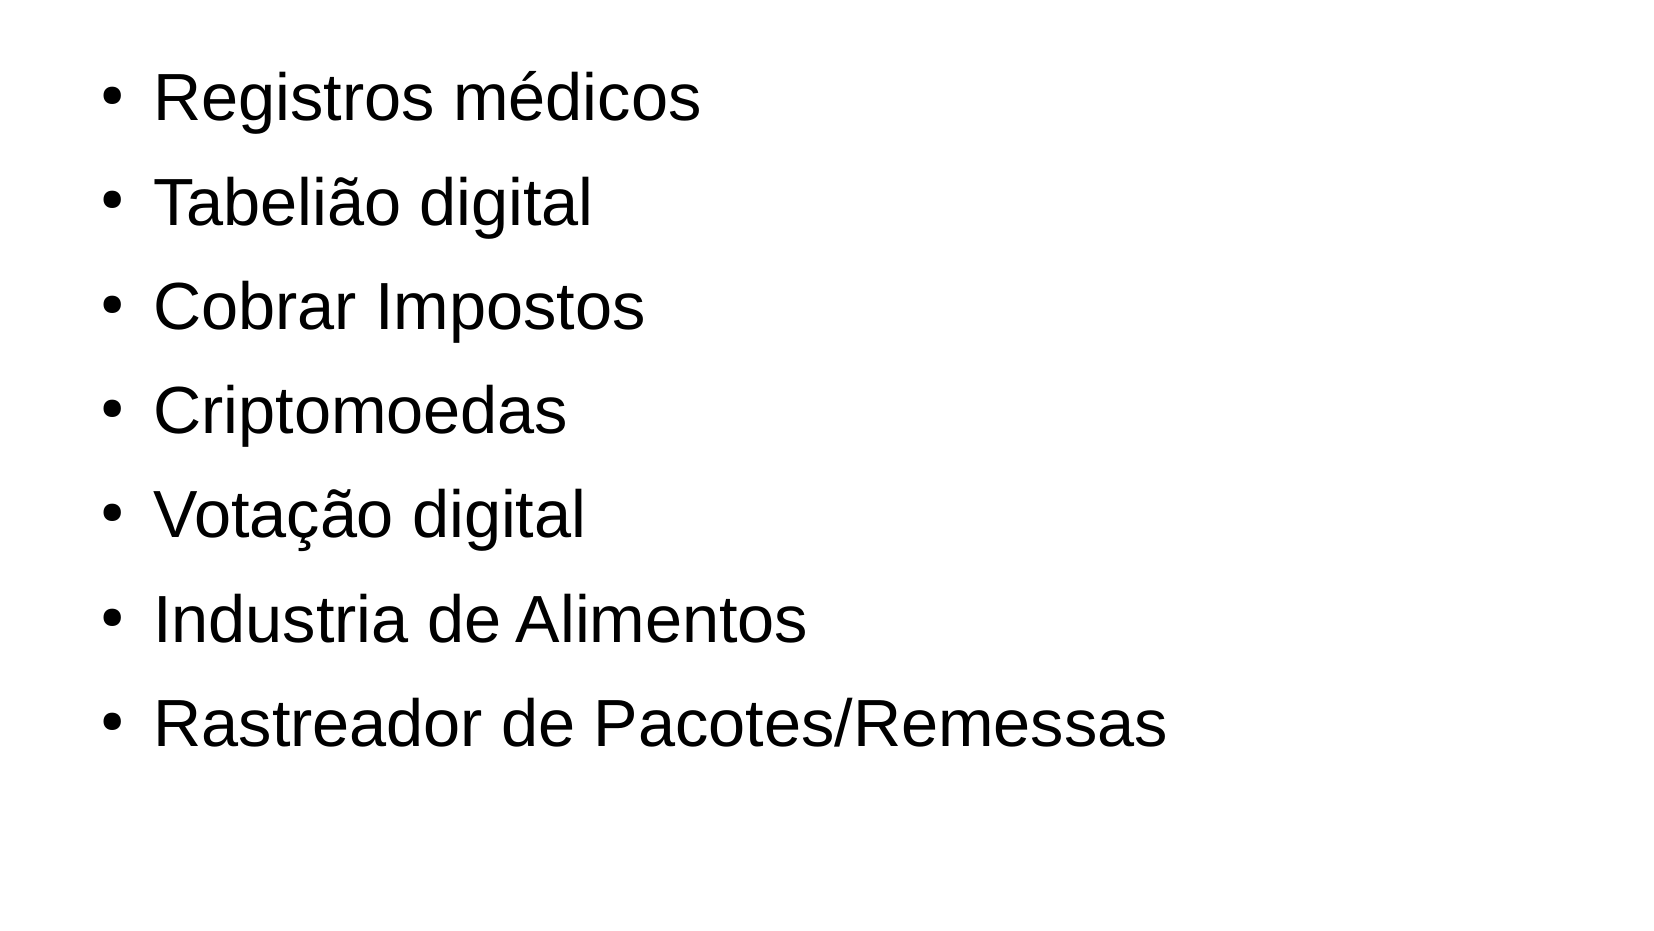

# Registros médicos
Tabelião digital
Cobrar Impostos
Criptomoedas
Votação digital
Industria de Alimentos
Rastreador de Pacotes/Remessas